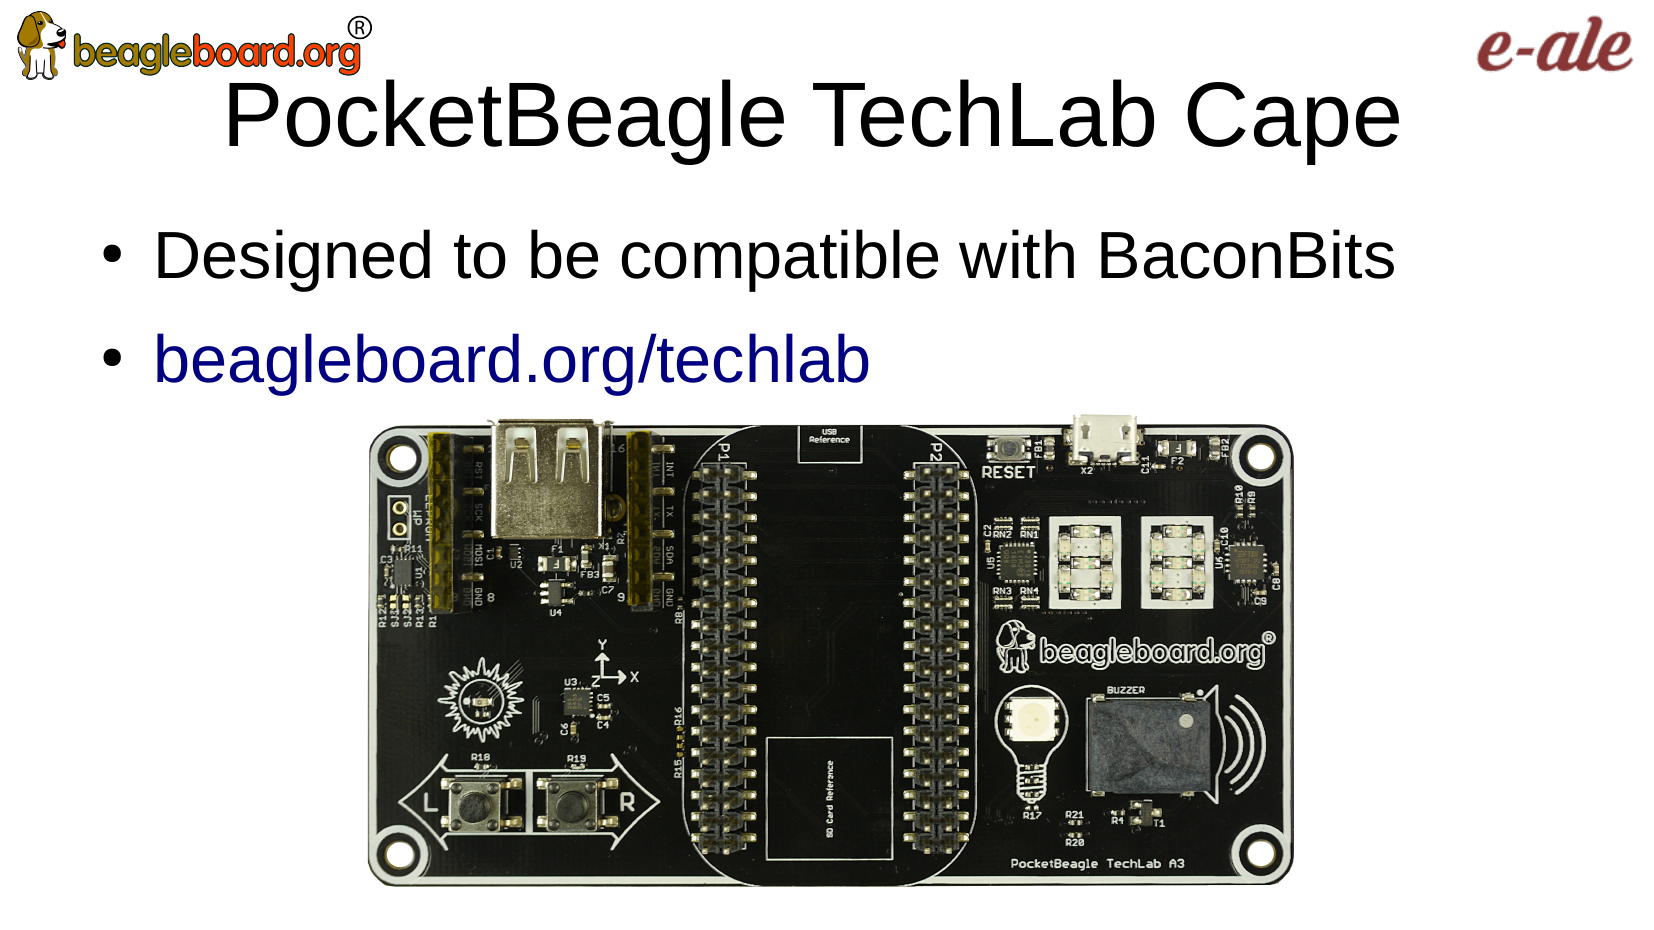

# PocketBeagle TechLab Cape
Designed to be compatible with BaconBits
beagleboard.org/techlab